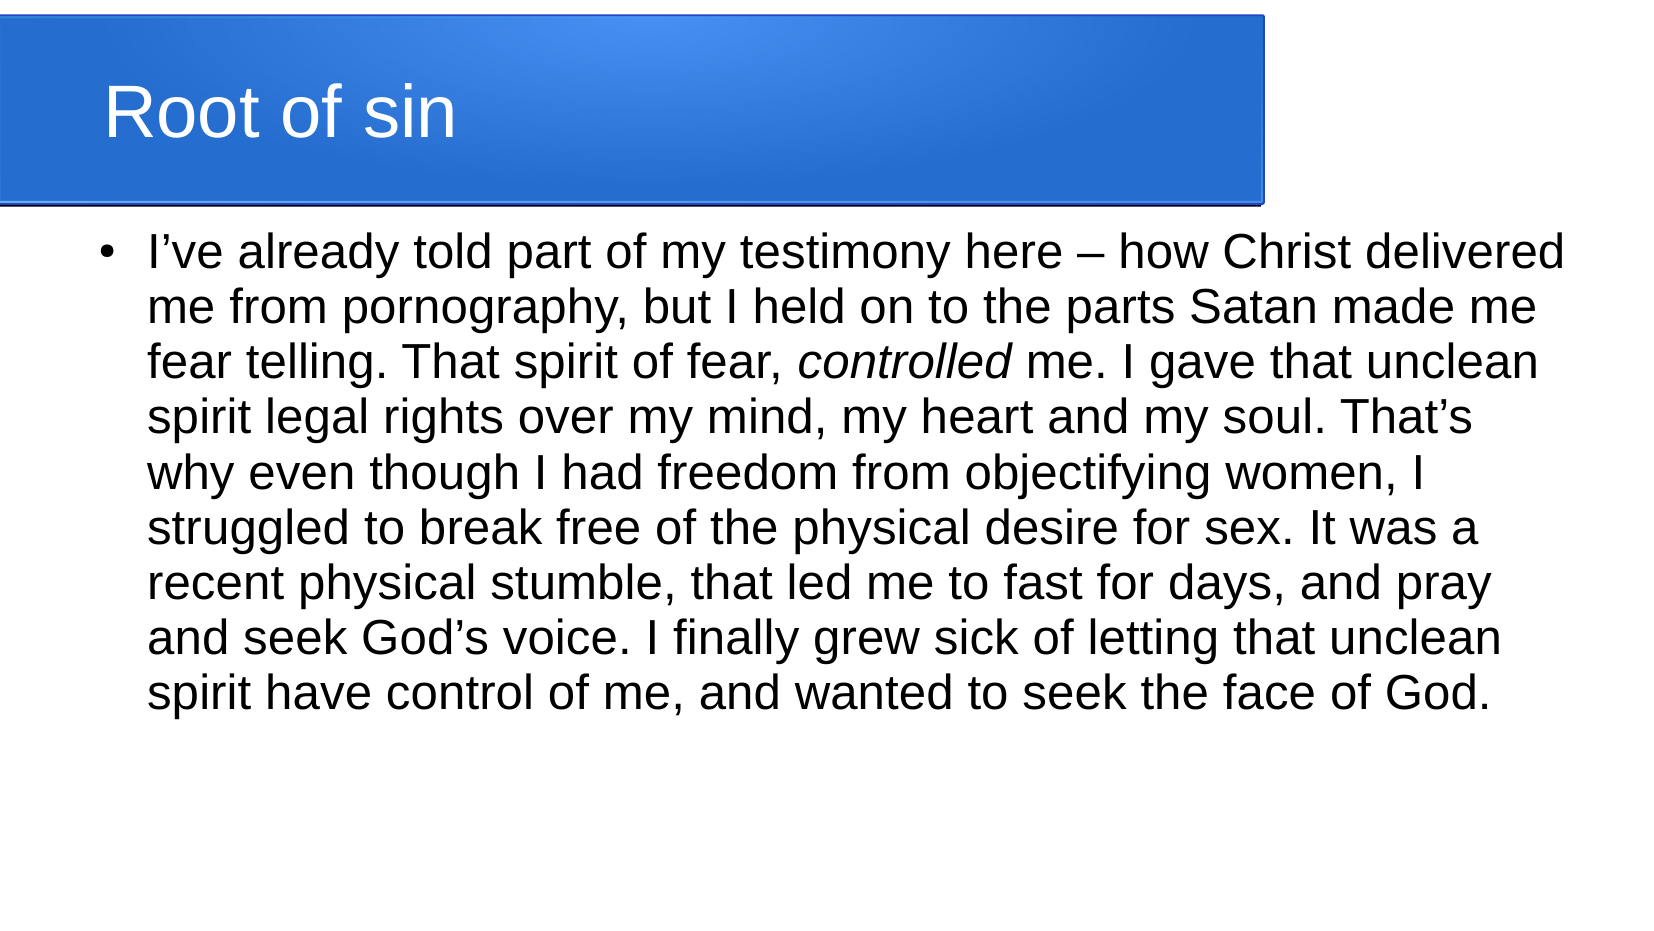

# Root of sin
I’ve already told part of my testimony here – how Christ delivered me from pornography, but I held on to the parts Satan made me fear telling. That spirit of fear, controlled me. I gave that unclean spirit legal rights over my mind, my heart and my soul. That’s why even though I had freedom from objectifying women, I struggled to break free of the physical desire for sex. It was a recent physical stumble, that led me to fast for days, and pray and seek God’s voice. I finally grew sick of letting that unclean spirit have control of me, and wanted to seek the face of God.